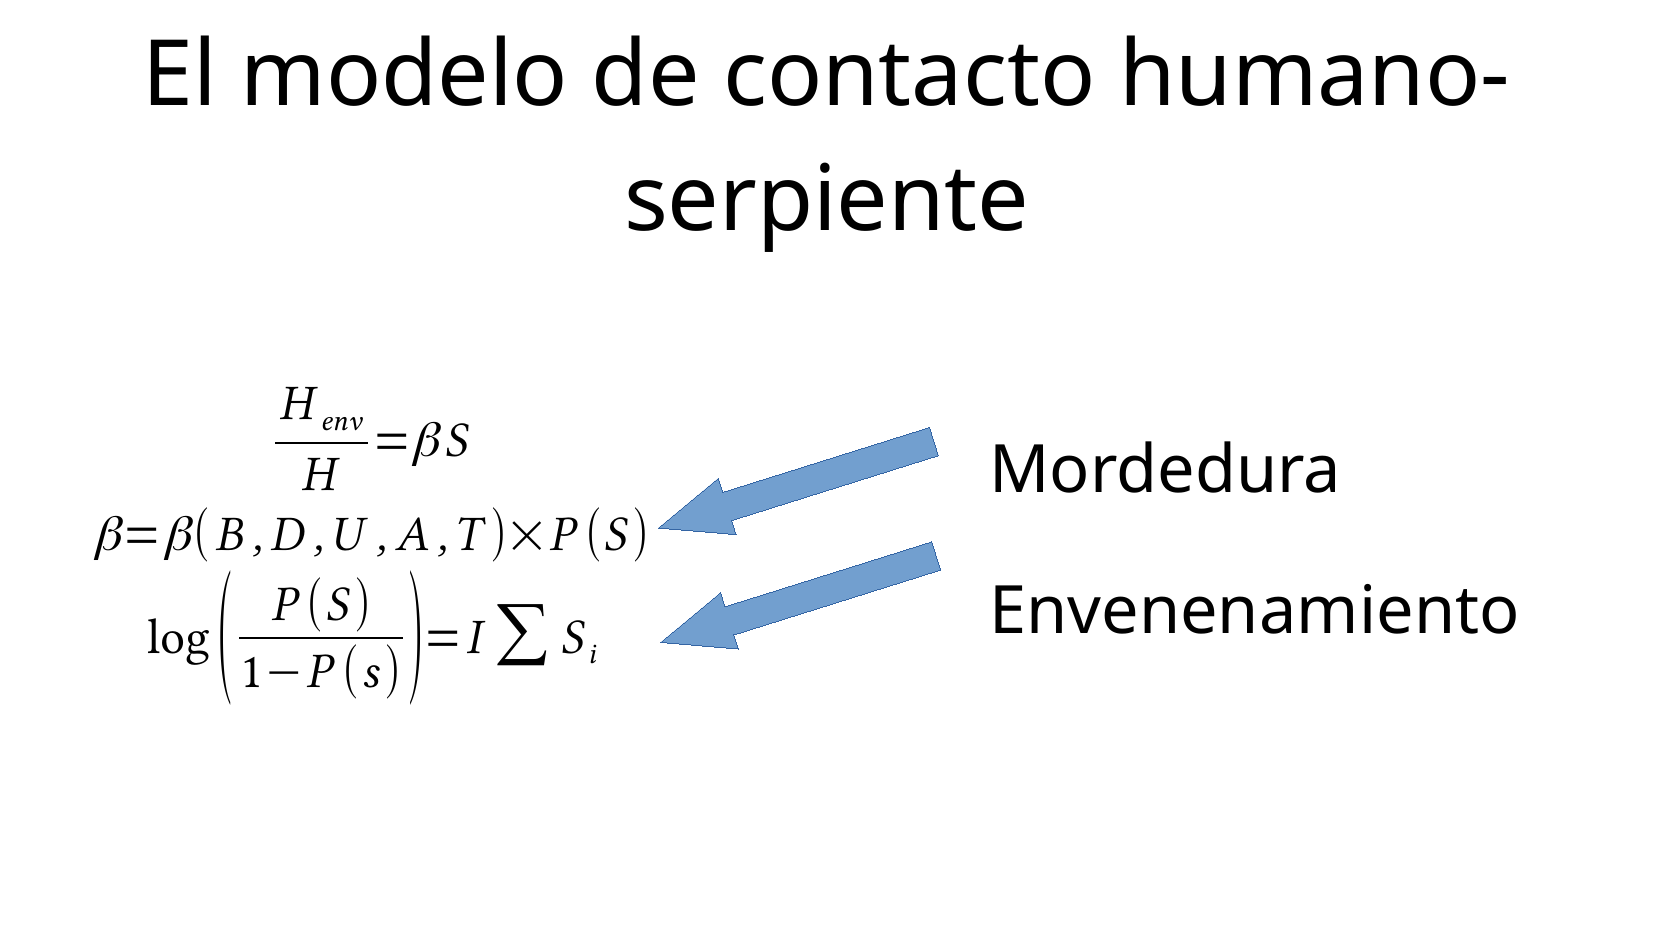

# El modelo de contacto humano-serpiente
Mordedura
Envenenamiento